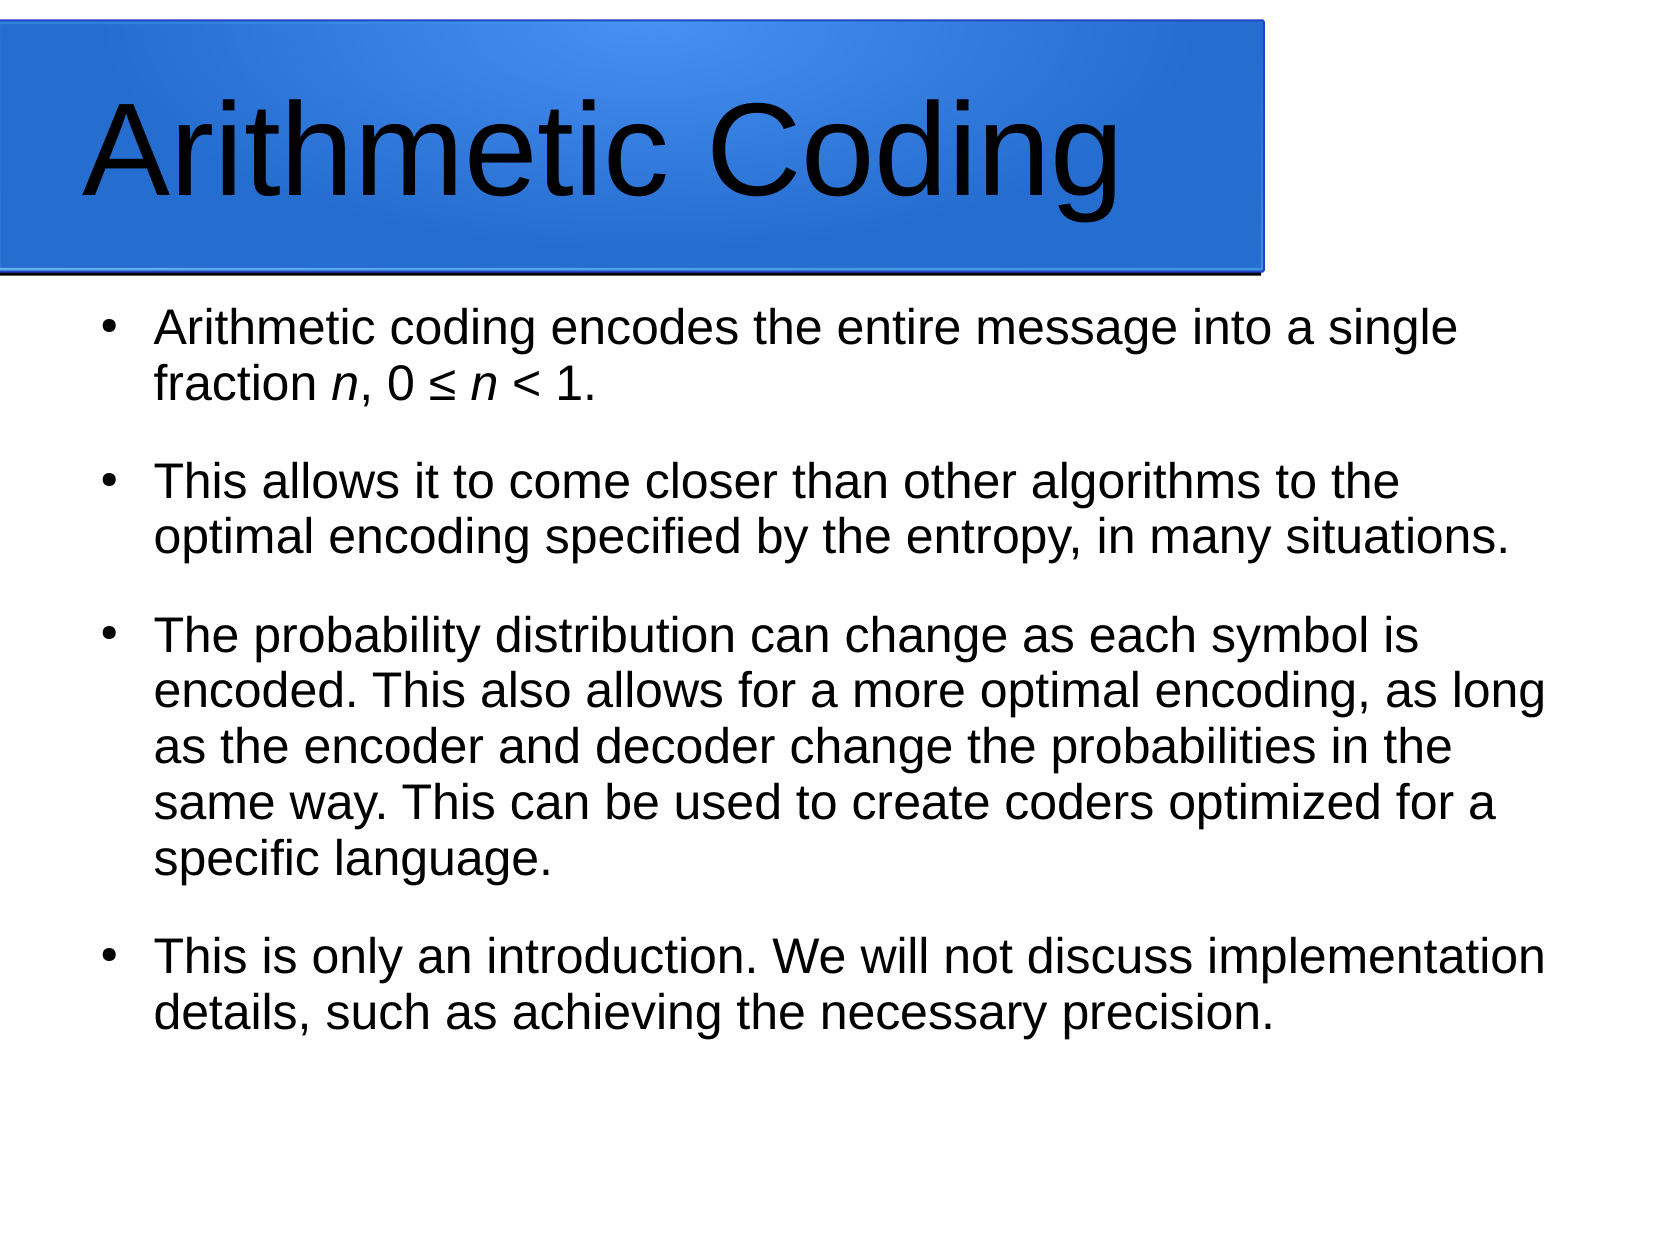

# Arithmetic Coding
Arithmetic coding encodes the entire message into a single fraction n, 0 ≤ n < 1.
This allows it to come closer than other algorithms to the optimal encoding specified by the entropy, in many situations.
The probability distribution can change as each symbol is encoded. This also allows for a more optimal encoding, as long as the encoder and decoder change the probabilities in the same way. This can be used to create coders optimized for a specific language.
This is only an introduction. We will not discuss implementation details, such as achieving the necessary precision.